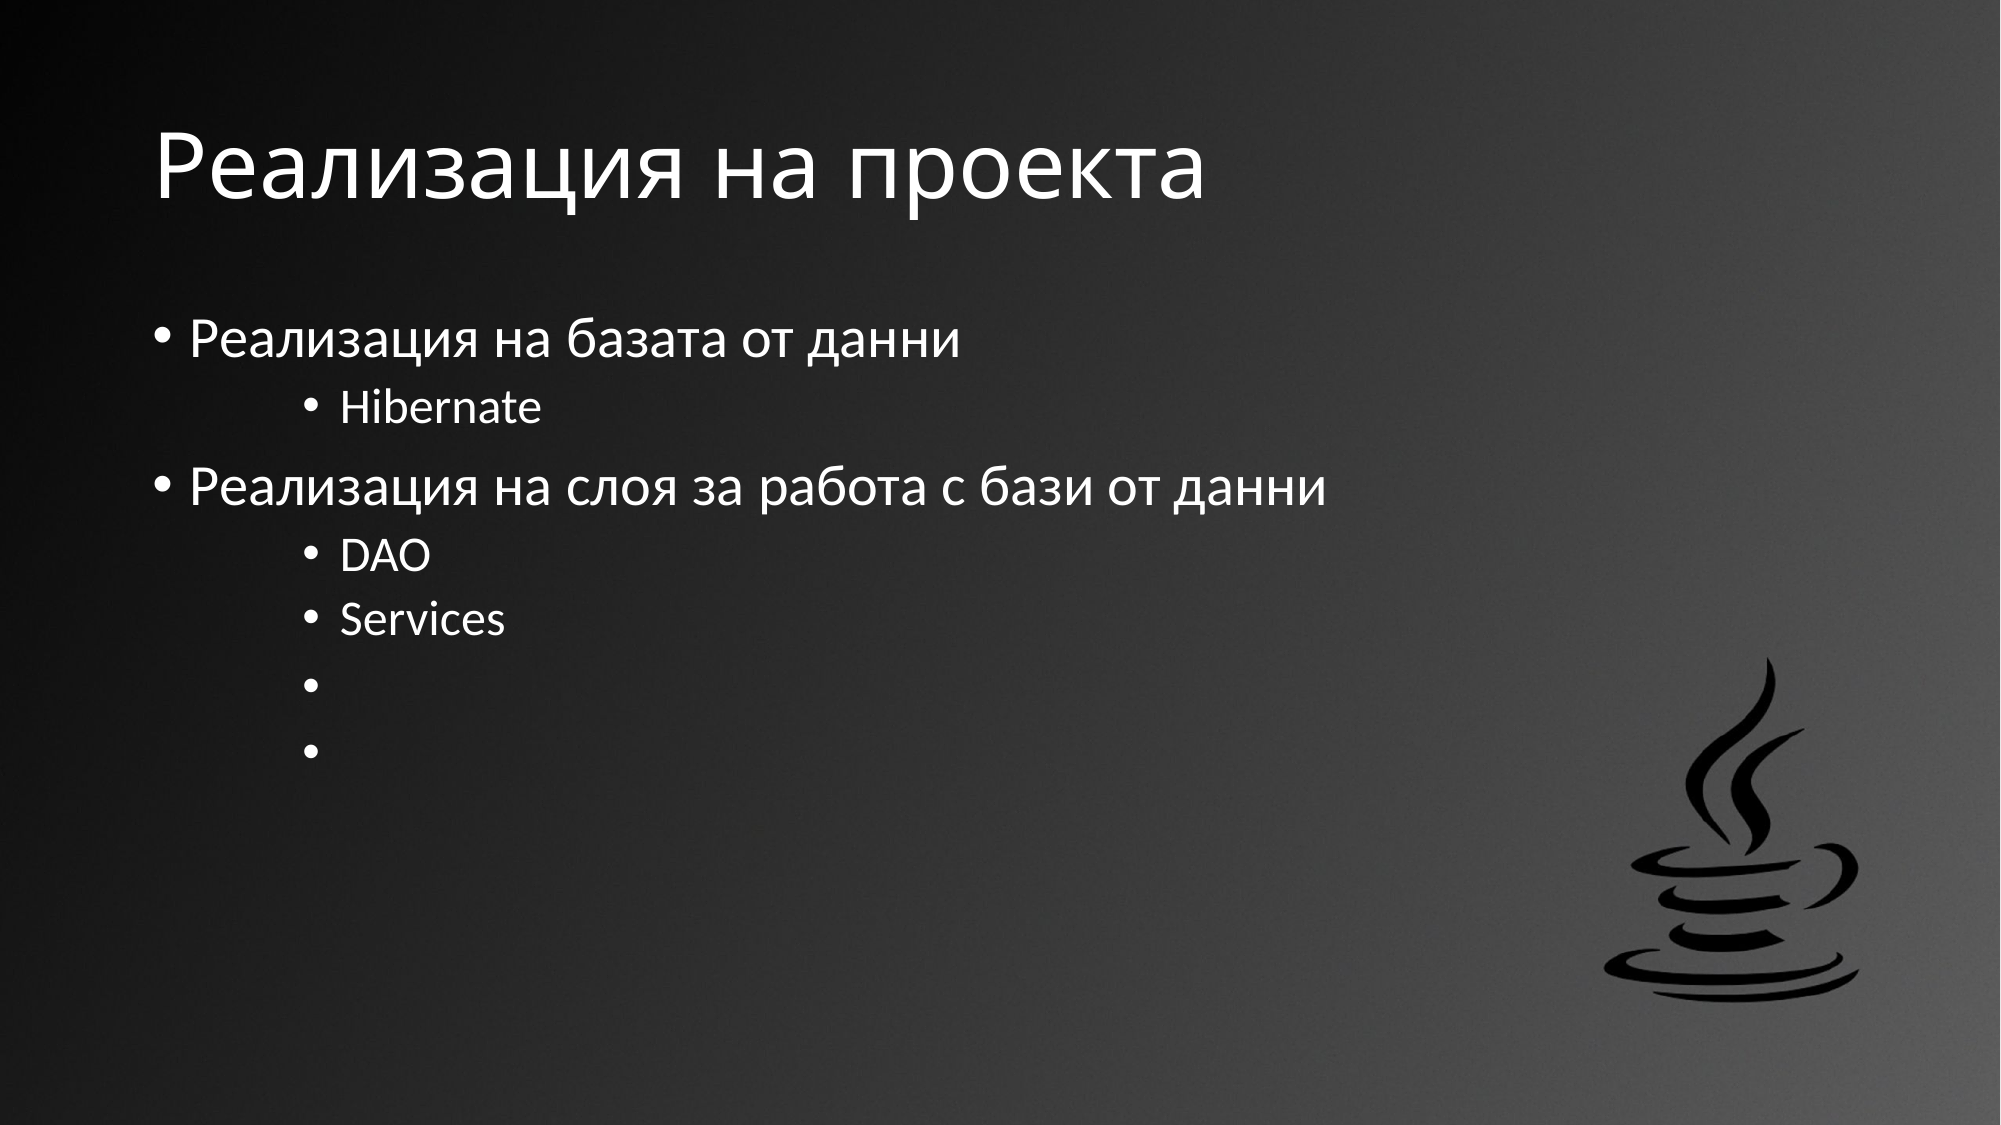

# Реализация на проекта
Реализация на базата от данни
Hibernate
Реализация на слоя за работа с бази от данни
DAO
Services